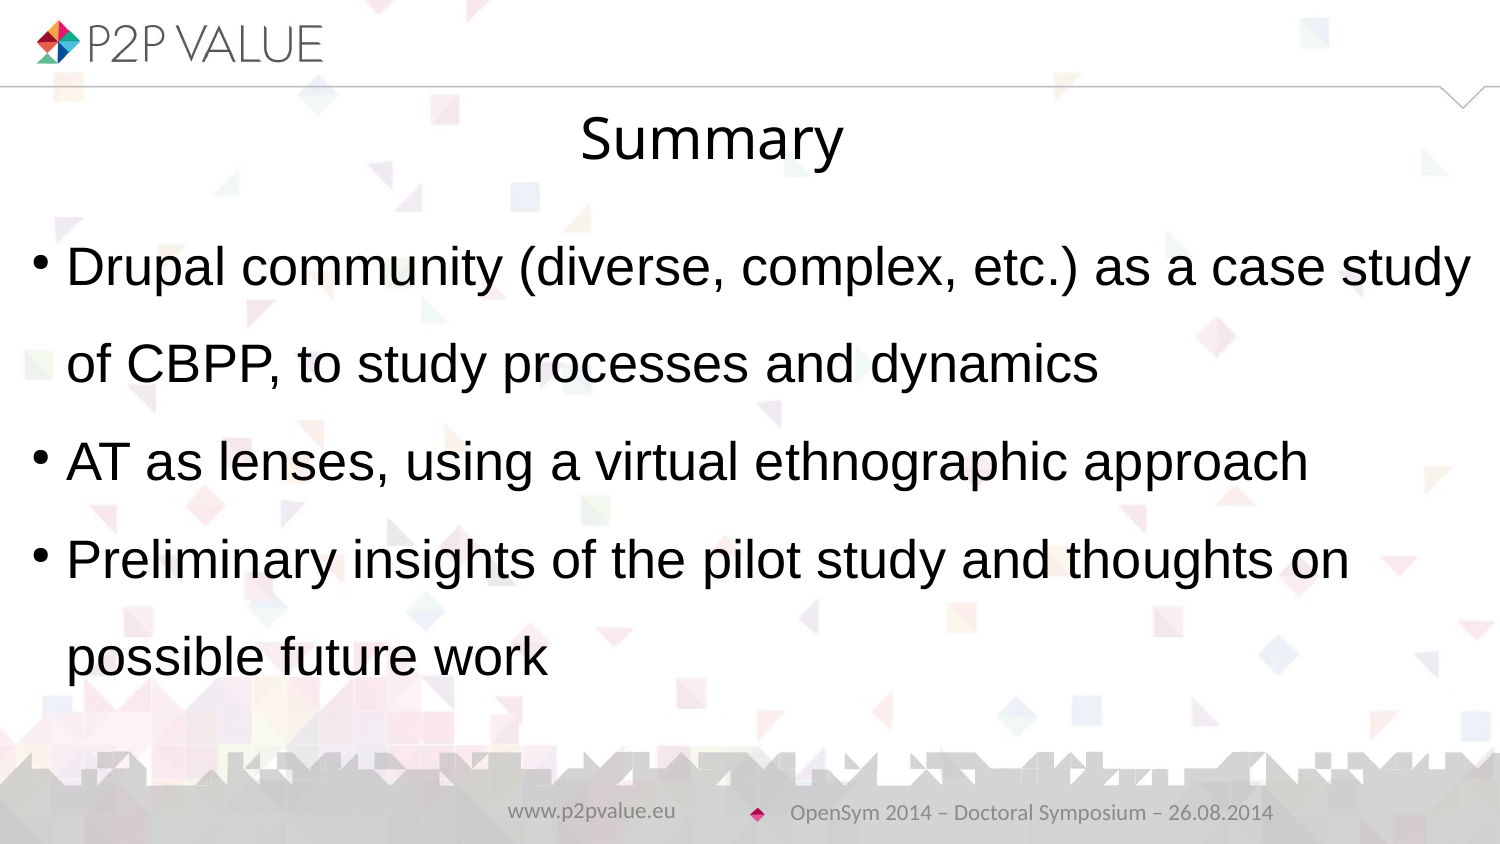

# Summary
Drupal community (diverse, complex, etc.) as a case study of CBPP, to study processes and dynamics
AT as lenses, using a virtual ethnographic approach
Preliminary insights of the pilot study and thoughts on possible future work
OpenSym 2014 – Doctoral Symposium – 26.08.2014
www.p2pvalue.eu